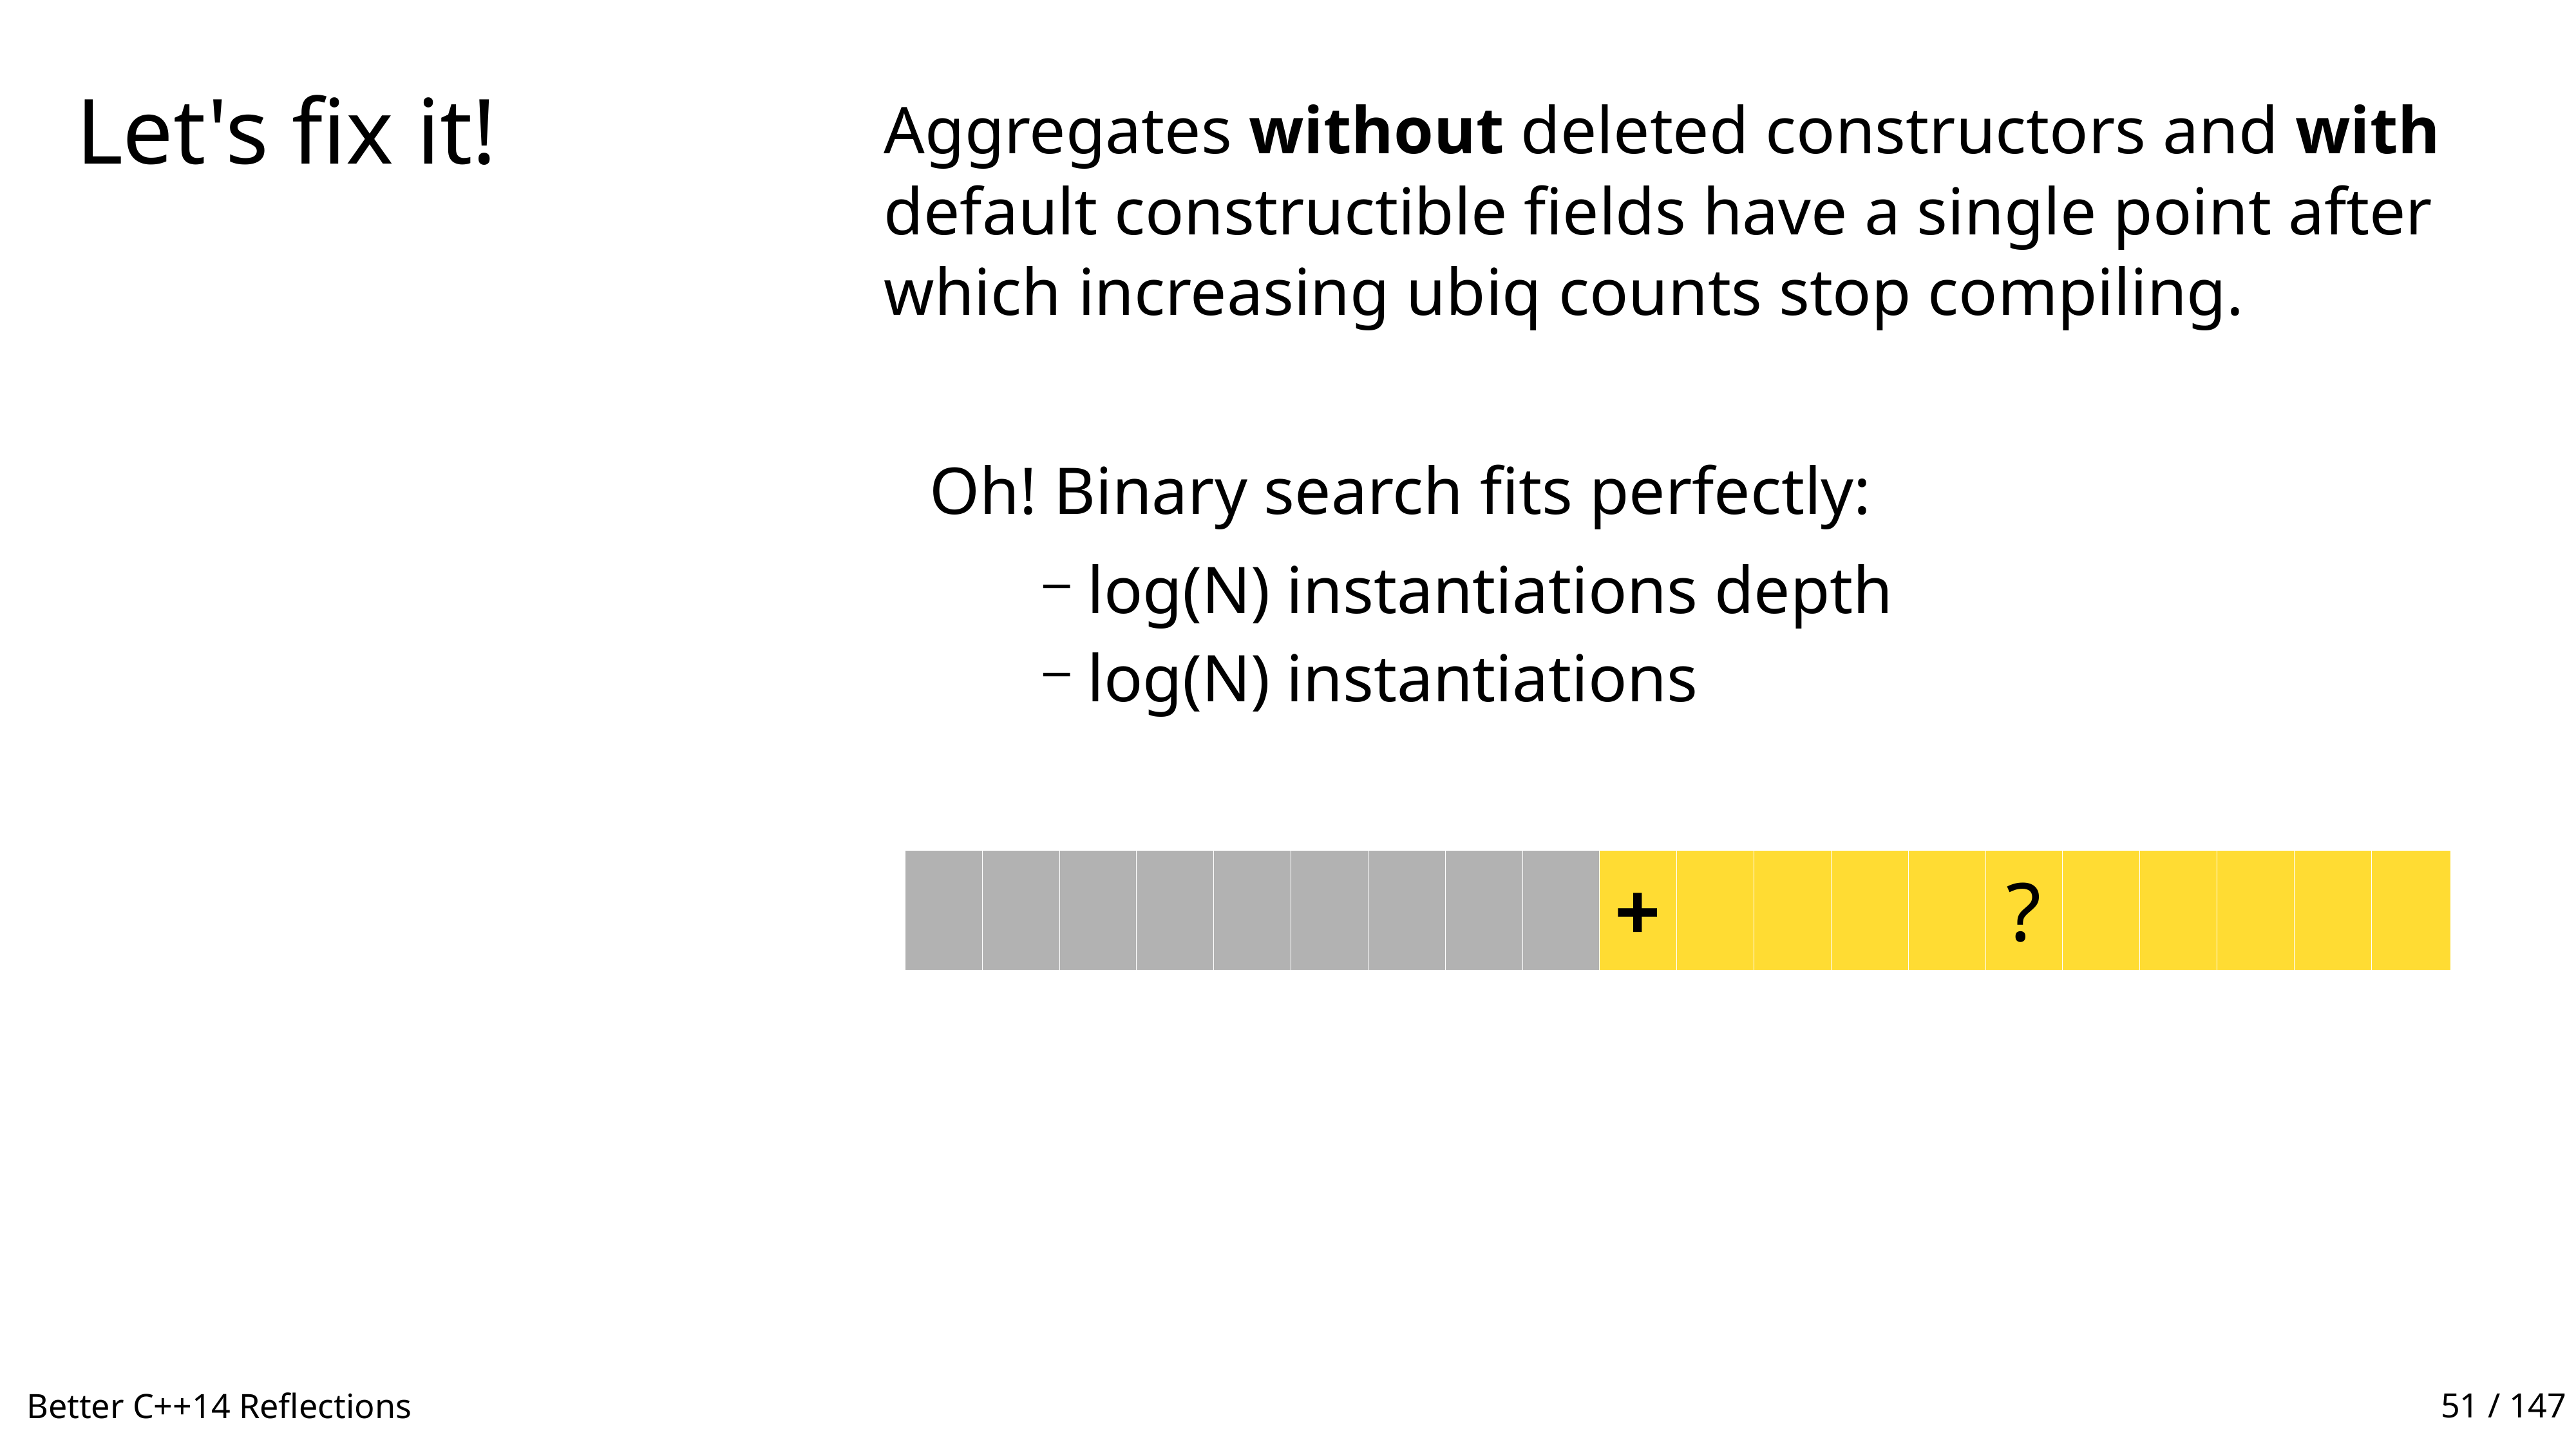

# Let's fix it!
Aggregates without deleted constructors and with default constructible fields have a single point after which increasing ubiq counts stop compiling.
Oh! Binary search fits perfectly:
 log(N) instantiations depth
 log(N) instantiations
| | | | | | | | | | + | | | | | ? | | | | | |
| --- | --- | --- | --- | --- | --- | --- | --- | --- | --- | --- | --- | --- | --- | --- | --- | --- | --- | --- | --- |
Better C++14 Reflections